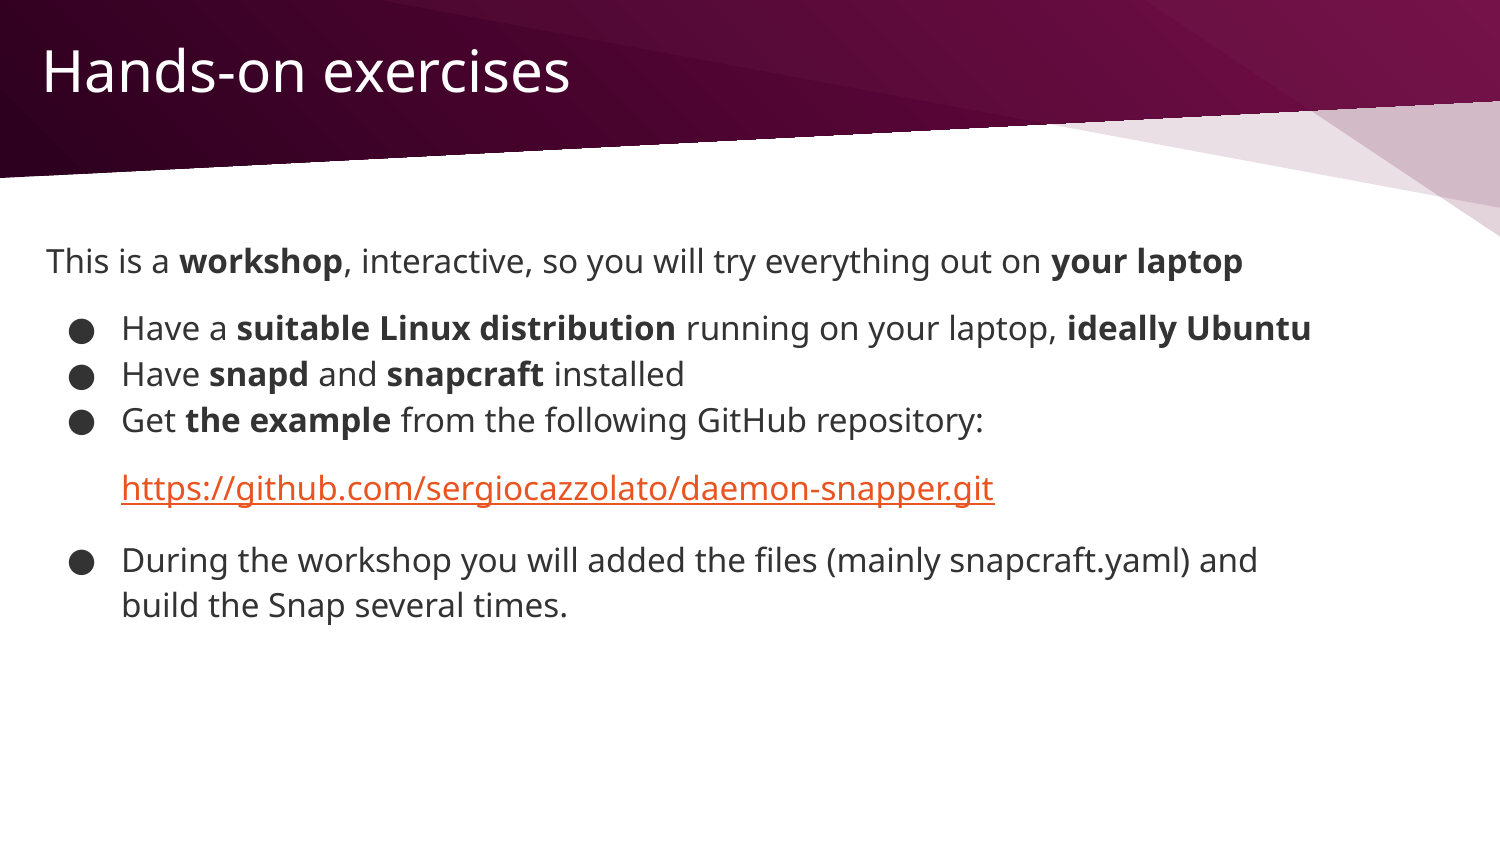

Hands-on exercises
# This is a workshop, interactive, so you will try everything out on your laptop
Have a suitable Linux distribution running on your laptop, ideally Ubuntu
Have snapd and snapcraft installed
Get the example from the following GitHub repository:
https://github.com/sergiocazzolato/daemon-snapper.git
During the workshop you will added the files (mainly snapcraft.yaml) and build the Snap several times.